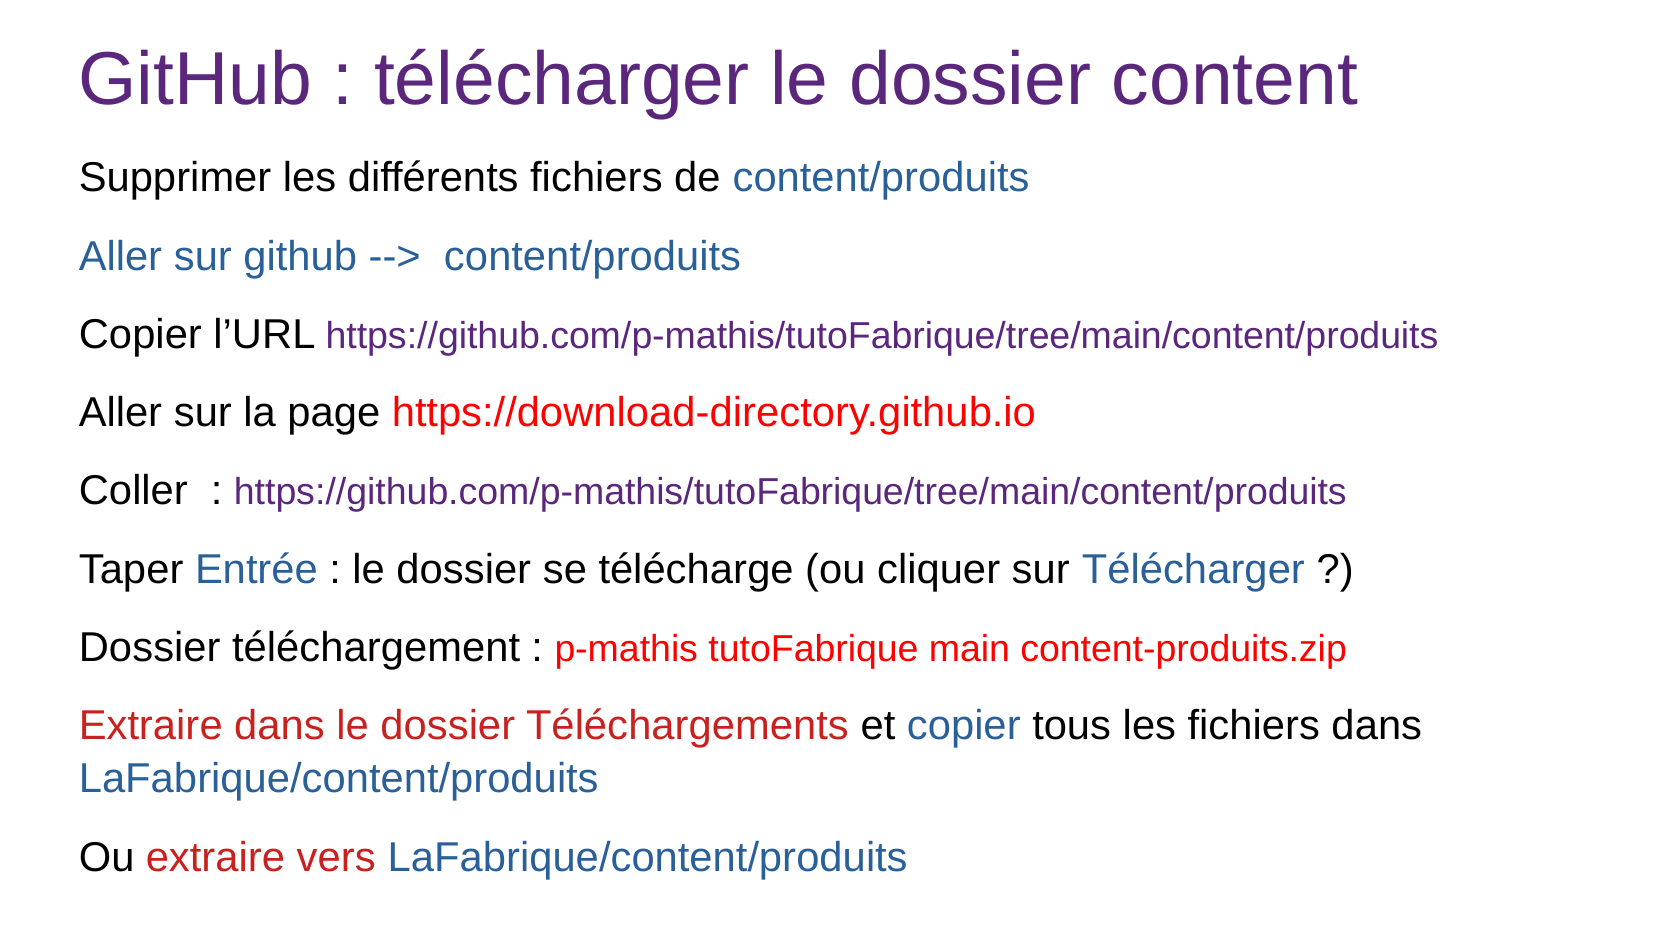

# GitHub : télécharger le dossier content
Supprimer les différents fichiers de content/produits
Aller sur github --> content/produits
Copier l’URL https://github.com/p-mathis/tutoFabrique/tree/main/content/produits
Aller sur la page https://download-directory.github.io
Coller  : https://github.com/p-mathis/tutoFabrique/tree/main/content/produits
Taper Entrée : le dossier se télécharge (ou cliquer sur Télécharger ?)
Dossier téléchargement : p-mathis tutoFabrique main content-produits.zip
Extraire dans le dossier Téléchargements et copier tous les fichiers dans LaFabrique/content/produits
Ou extraire vers LaFabrique/content/produits